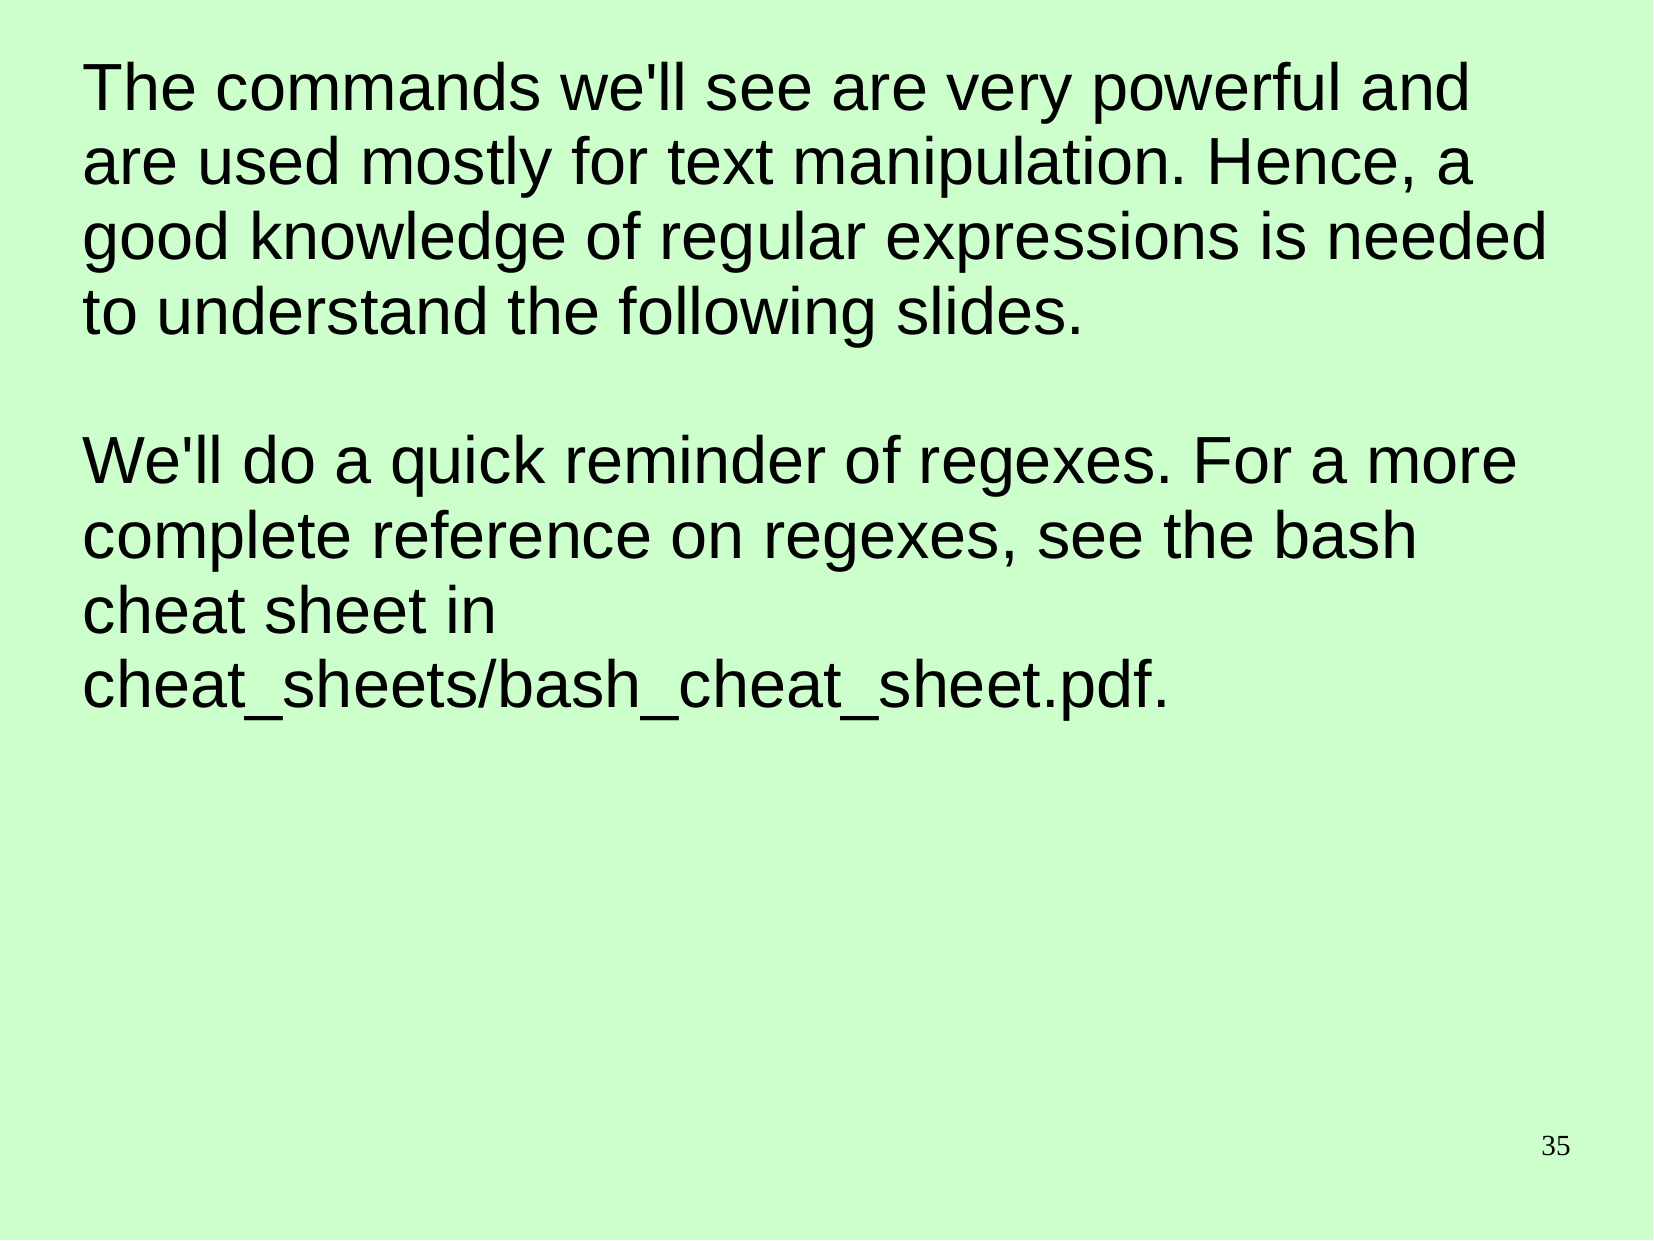

# The commands we'll see are very powerful and are used mostly for text manipulation. Hence, a good knowledge of regular expressions is needed to understand the following slides.
We'll do a quick reminder of regexes. For a more complete reference on regexes, see the bash cheat sheet in cheat_sheets/bash_cheat_sheet.pdf.
35